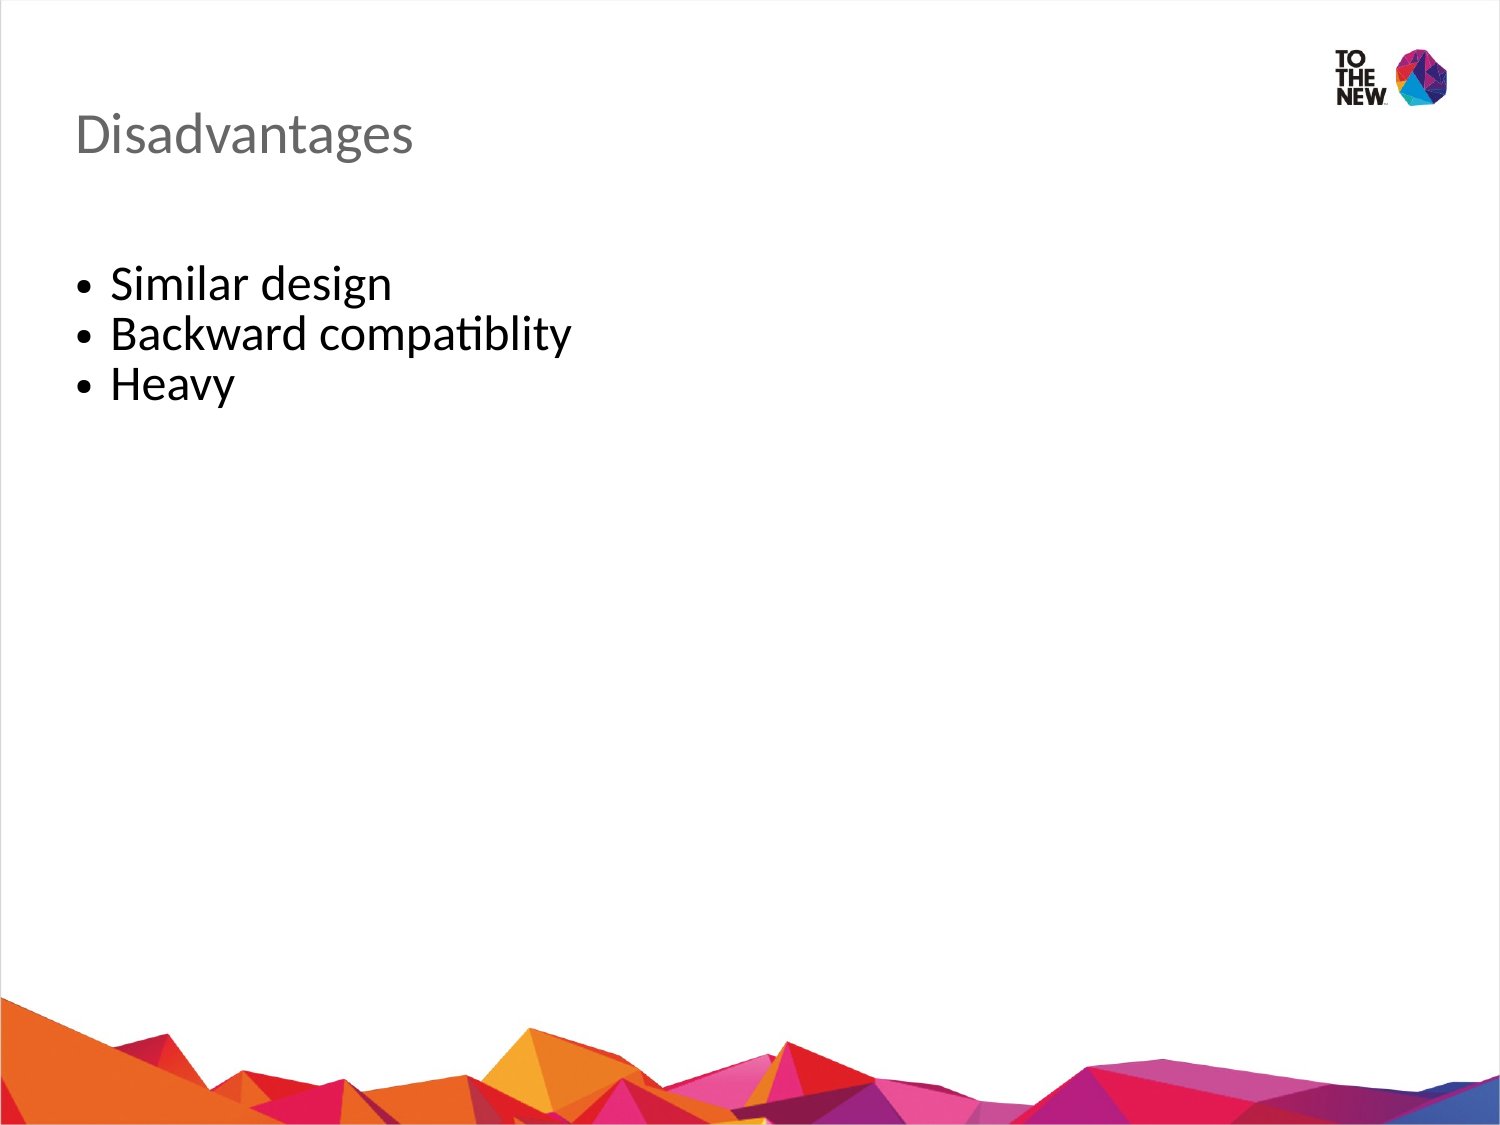

# Disadvantages
Similar design
Backward compatiblity
Heavy